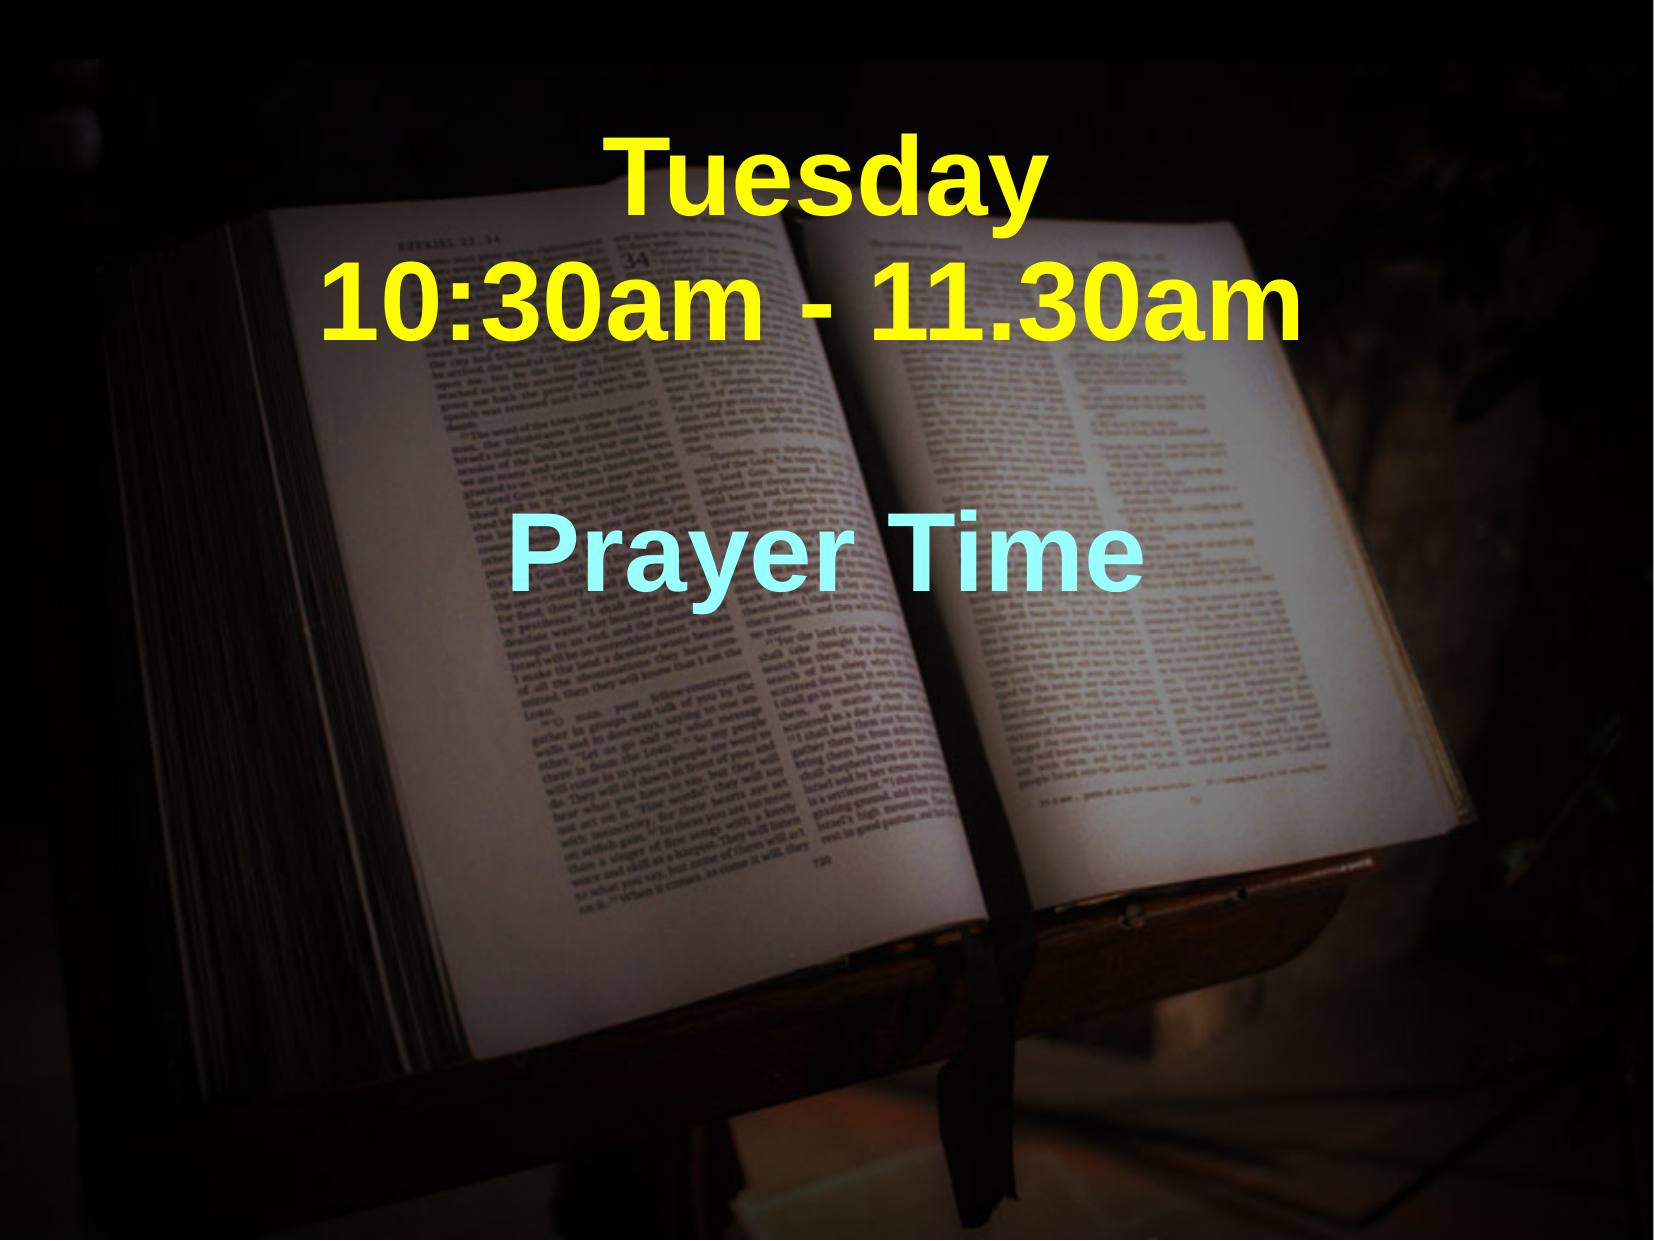

#
Tuesday
10:30am - 11.30am
Prayer Time